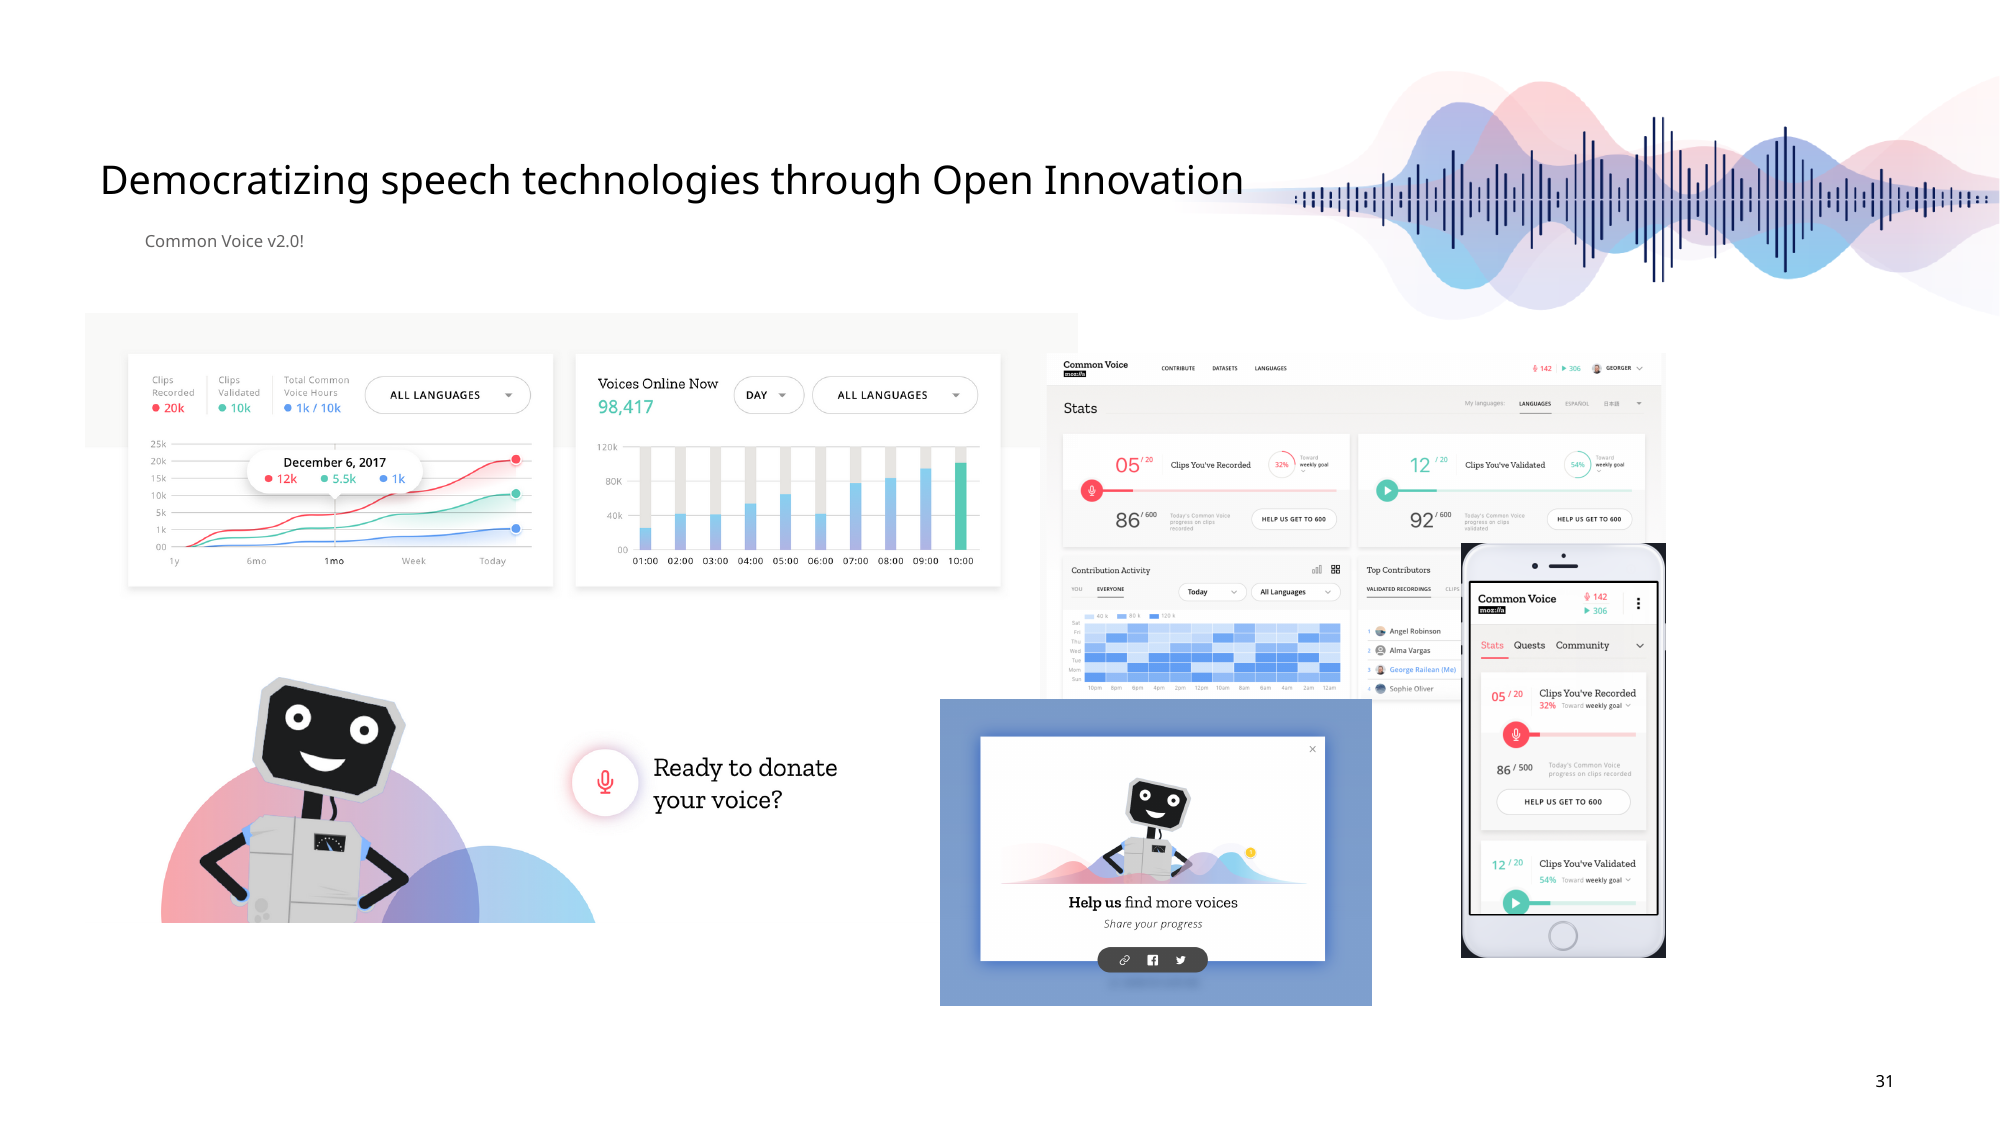

# Common Voice
Democratizing speech technologies through Open Innovation
Common Voice v2.0!